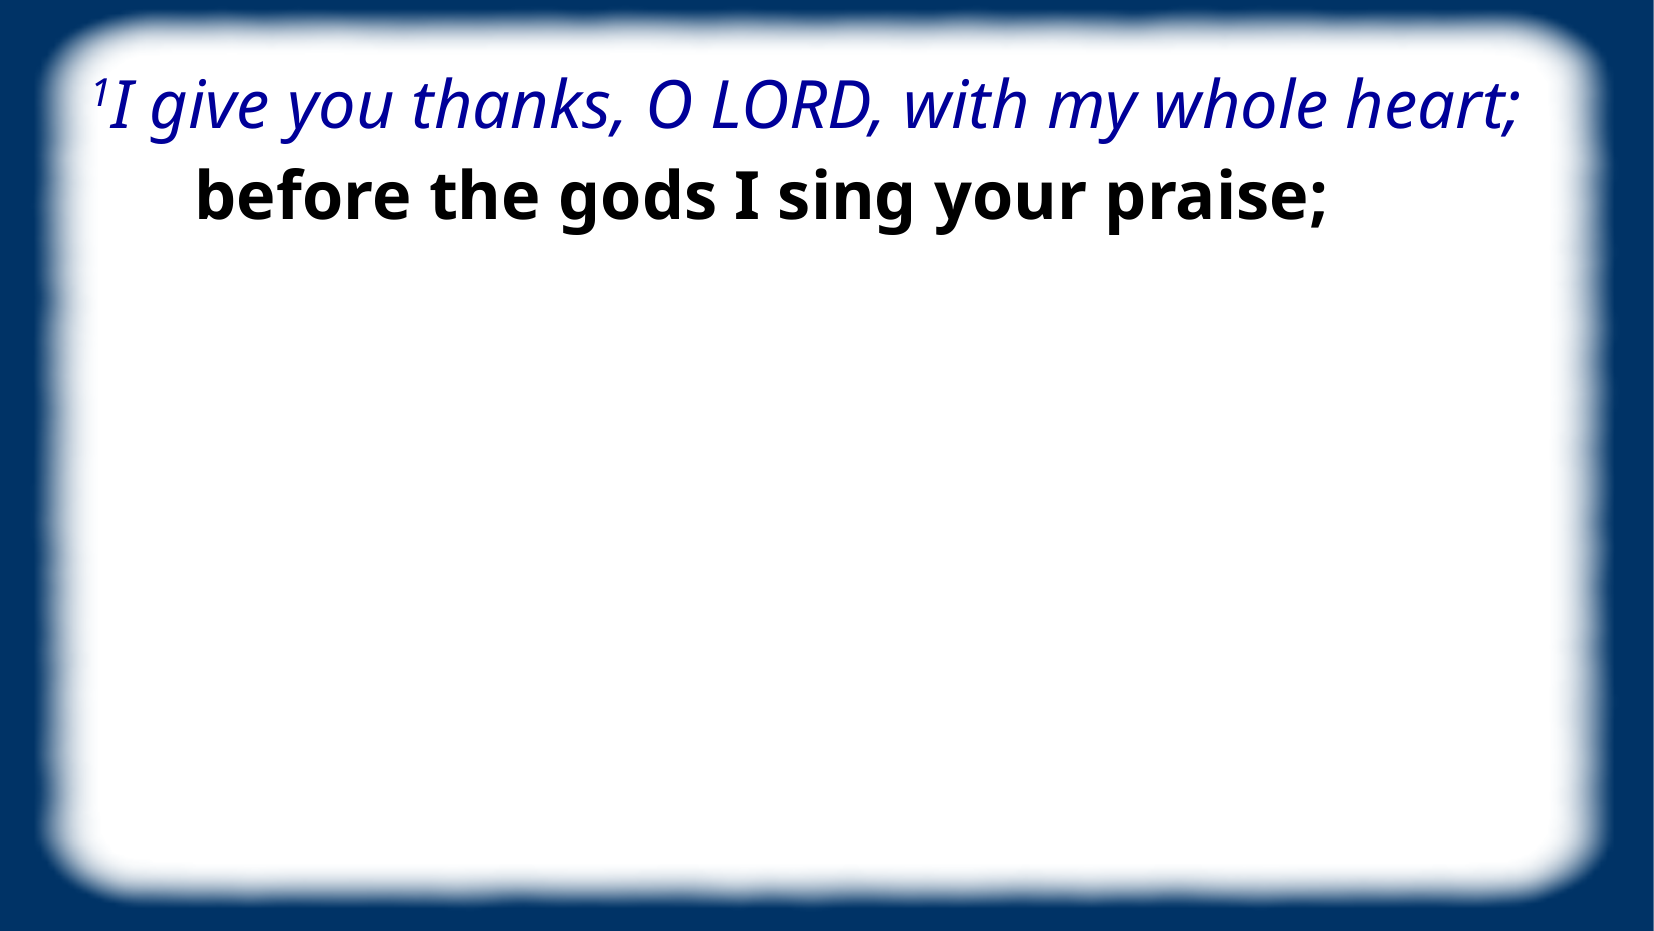

1I give you thanks, O LORD, with my whole heart;
 before the gods I sing your praise;